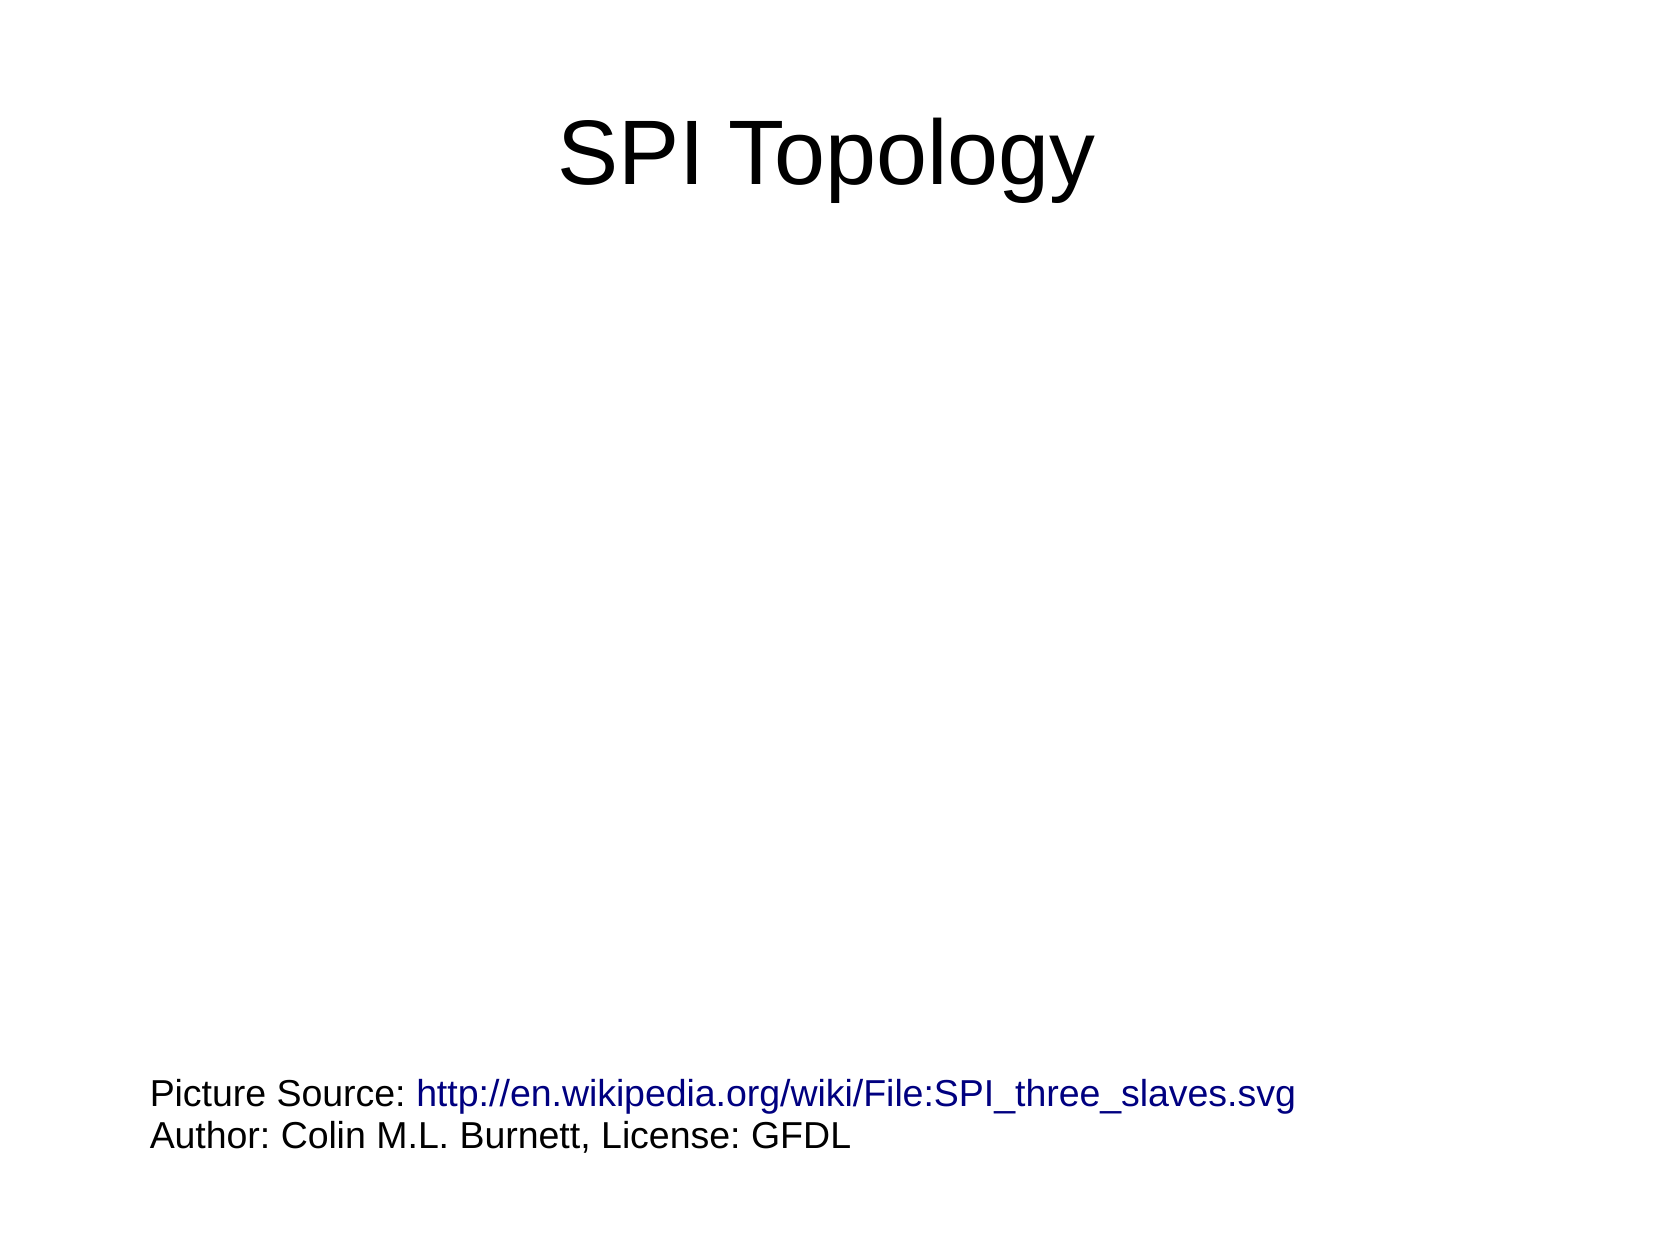

# SPI Topology
Picture Source: http://en.wikipedia.org/wiki/File:SPI_three_slaves.svg
Author: Colin M.L. Burnett, License: GFDL